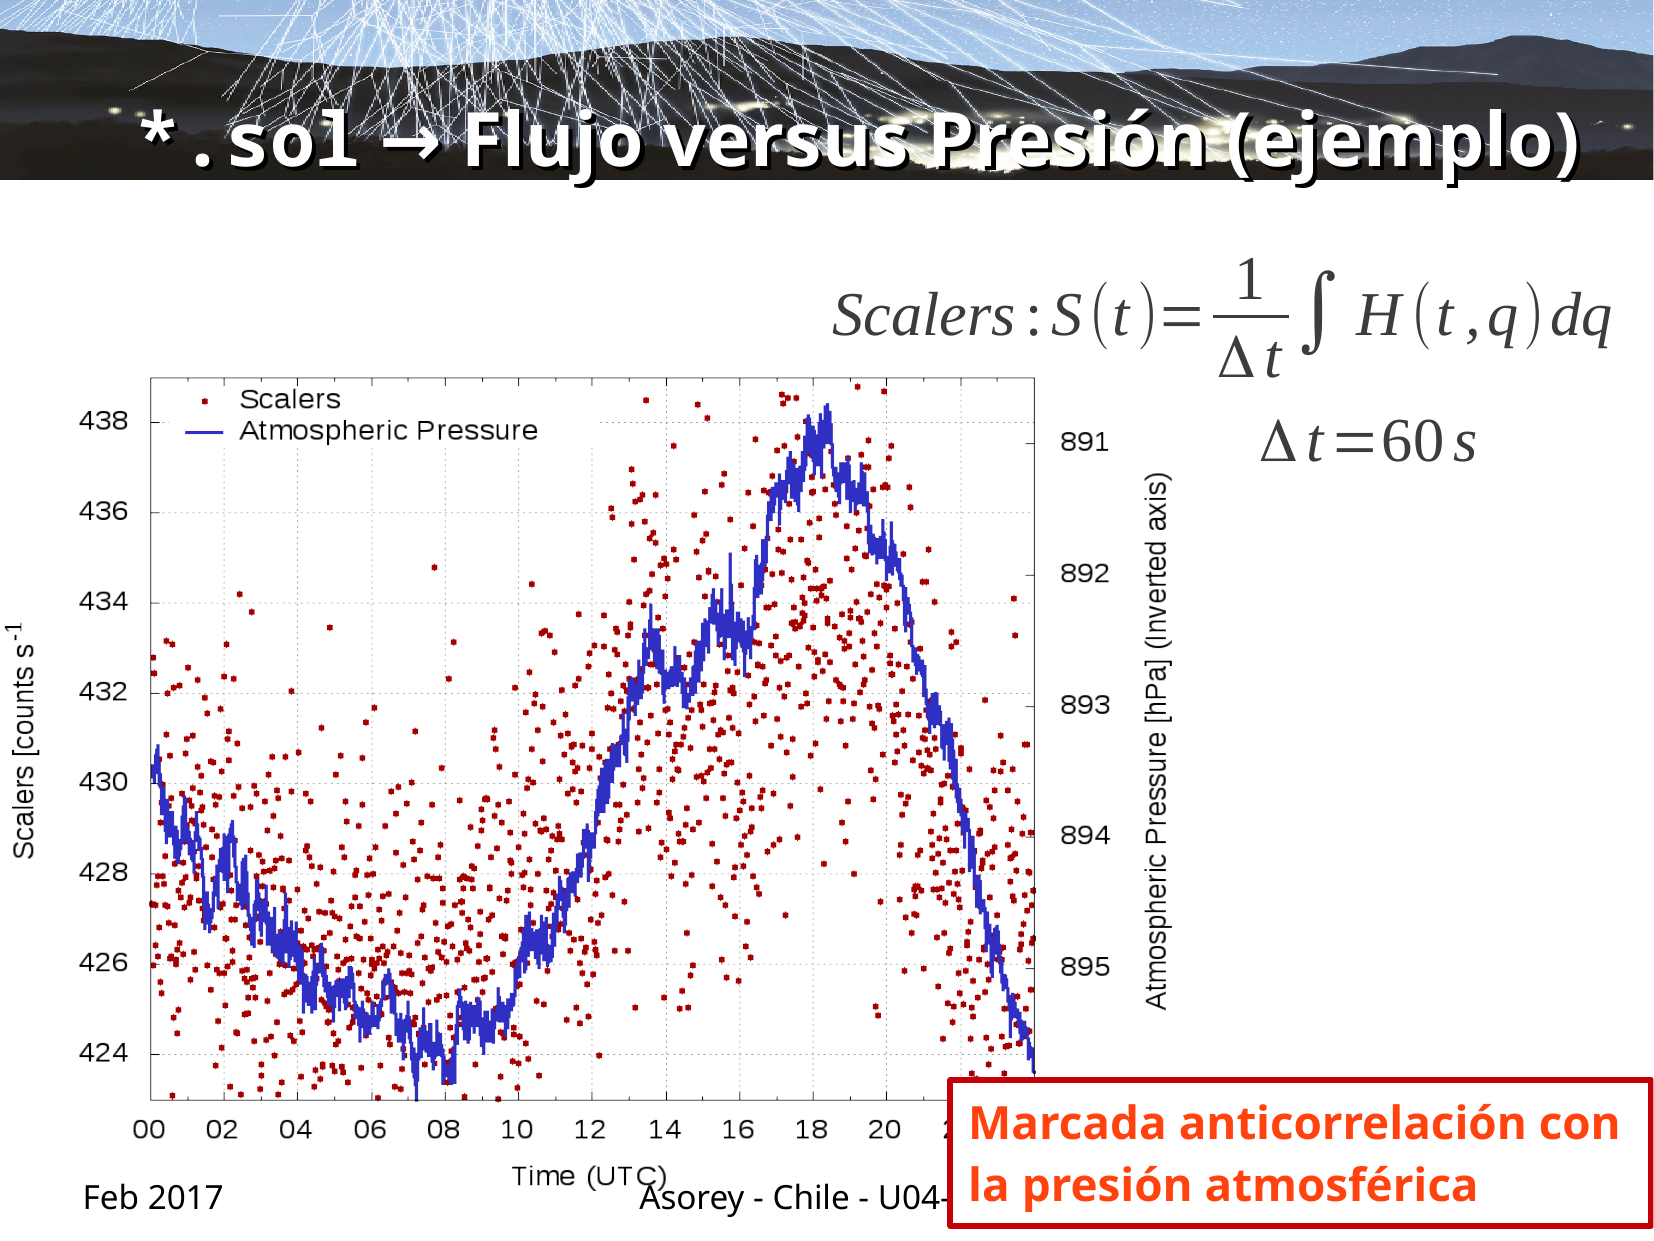

# *.sol → Flujo versus Presión (ejemplo)
Marcada anticorrelación con
la presión atmosférica
Feb 2017
Asorey - Chile - U04-L04
15